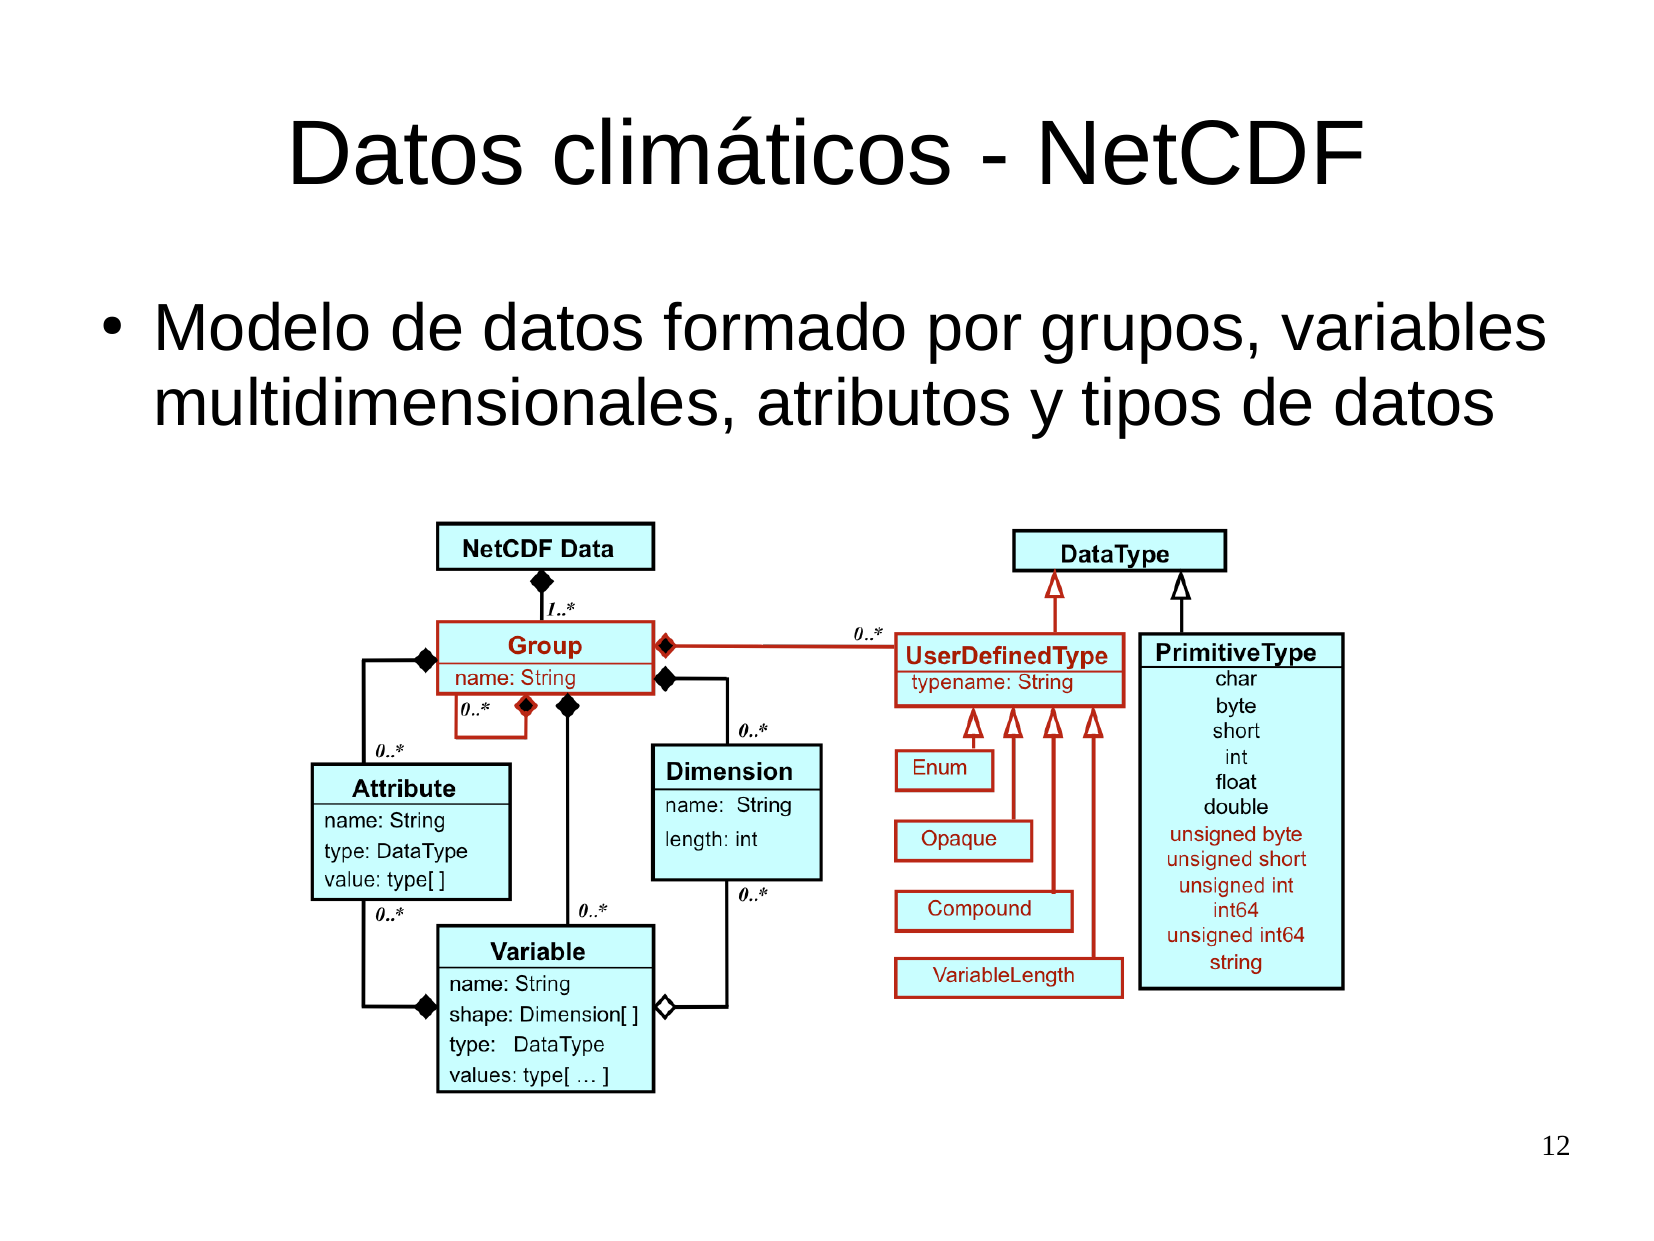

# Datos climáticos - NetCDF
Modelo de datos formado por grupos, variables multidimensionales, atributos y tipos de datos
12